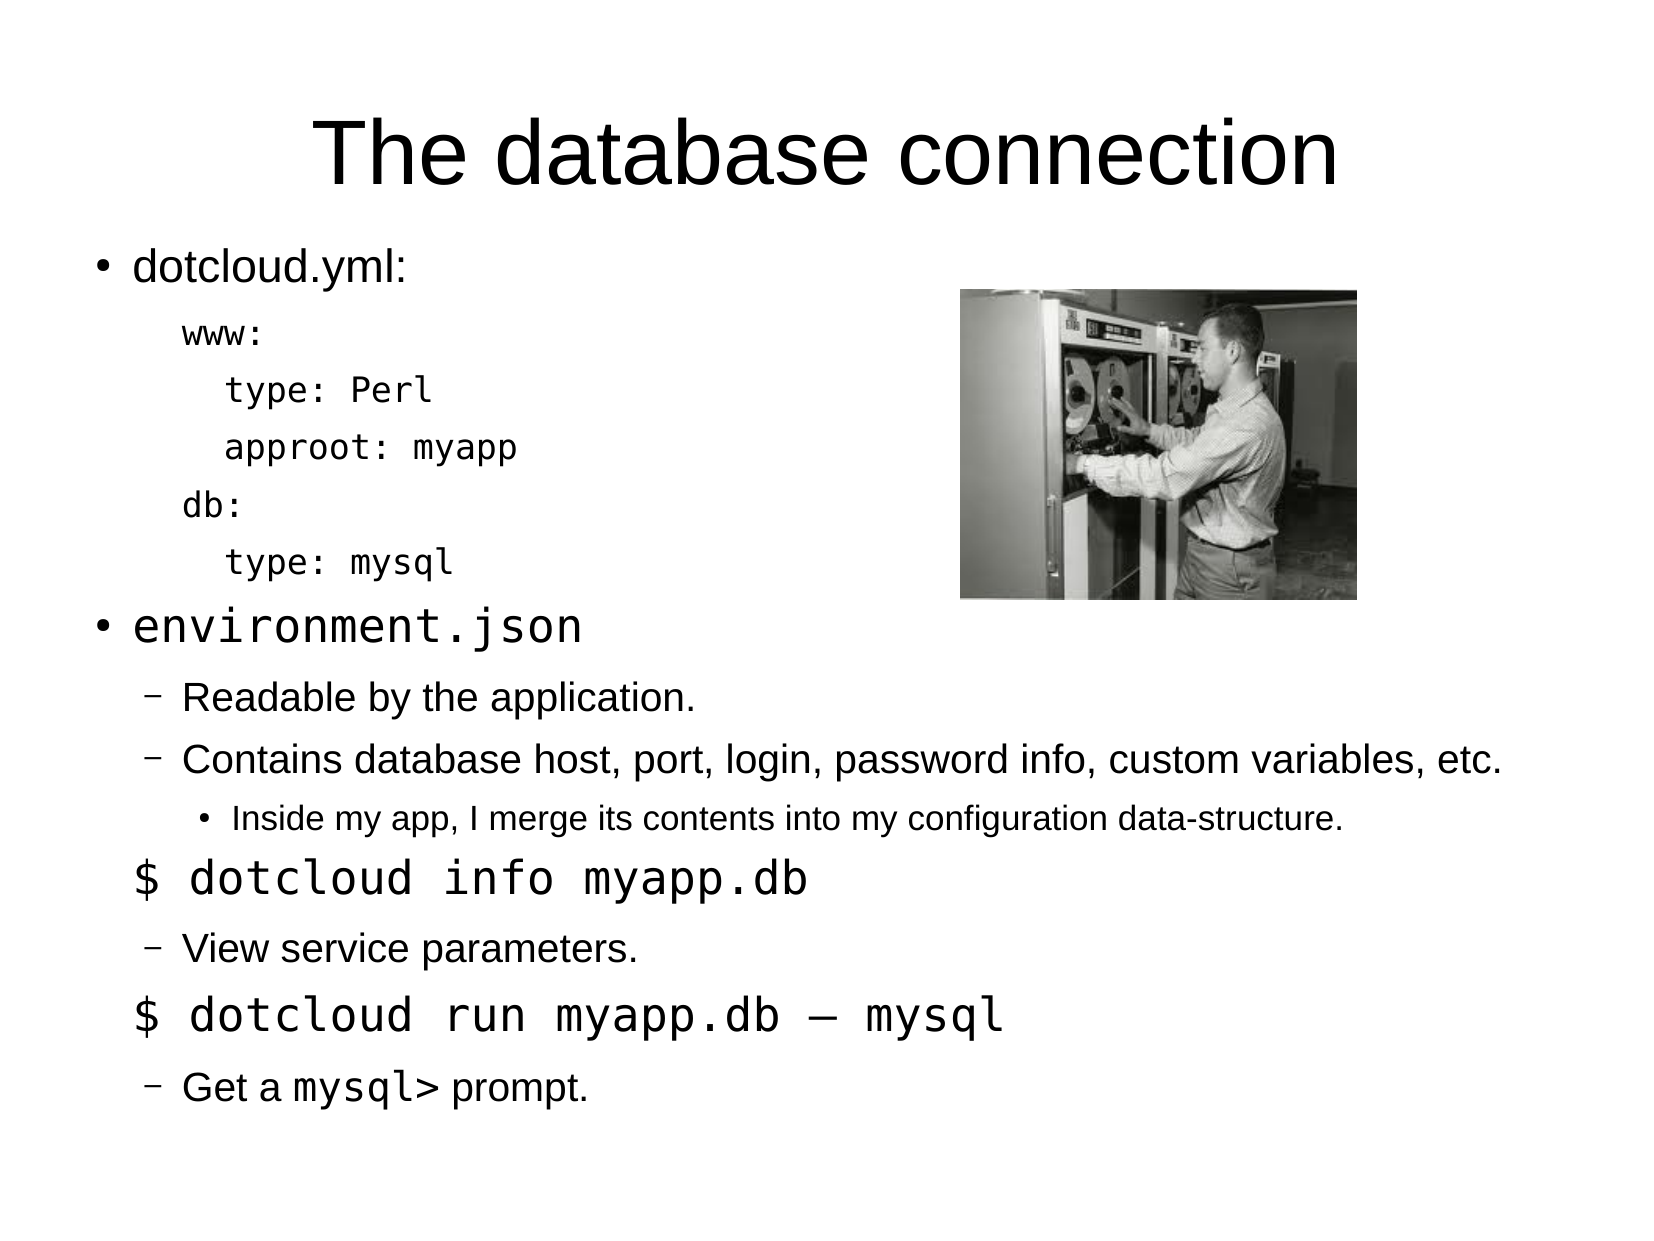

# The database connection
dotcloud.yml:
www:
 type: Perl
 approot: myapp
db:
 type: mysql
environment.json
Readable by the application.
Contains database host, port, login, password info, custom variables, etc.
Inside my app, I merge its contents into my configuration data-structure.
$ dotcloud info myapp.db
View service parameters.
$ dotcloud run myapp.db – mysql
Get a mysql> prompt.